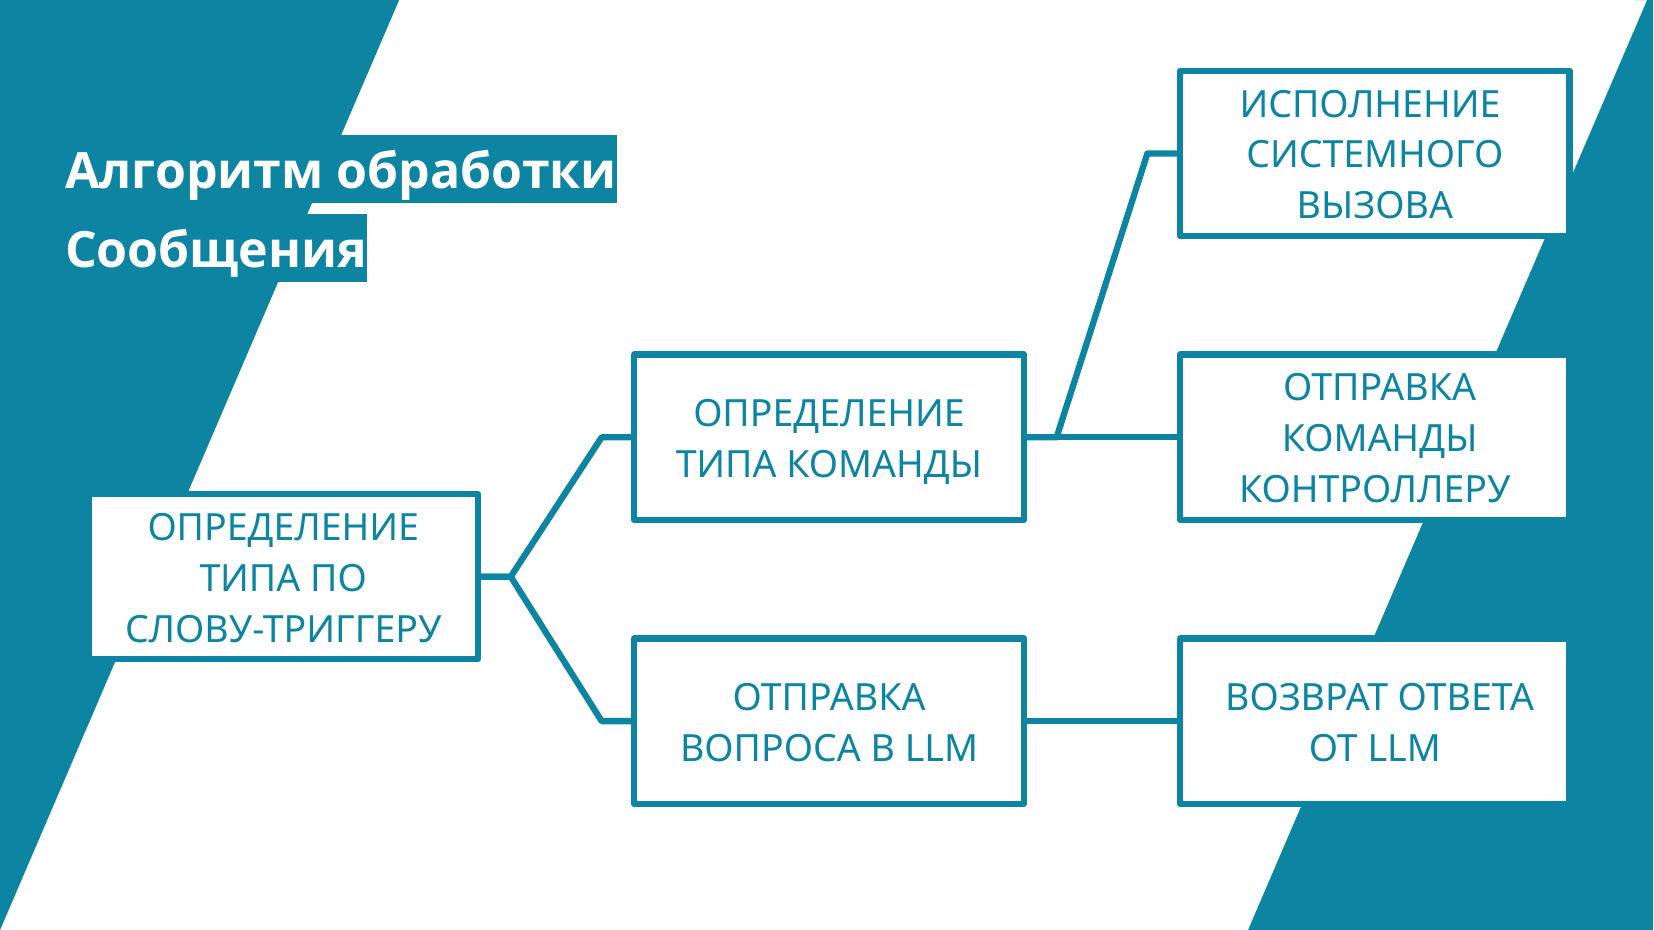

# Алгоритм обработки Сообщения
Исполнение
Системного
вызова
Определение
Типа команды
 Отправка
 Команды
контроллеру
Определение
 Типа по
слову-триггеру
Отправка
Вопроса в LLM
 Возврат ответа
От LLM